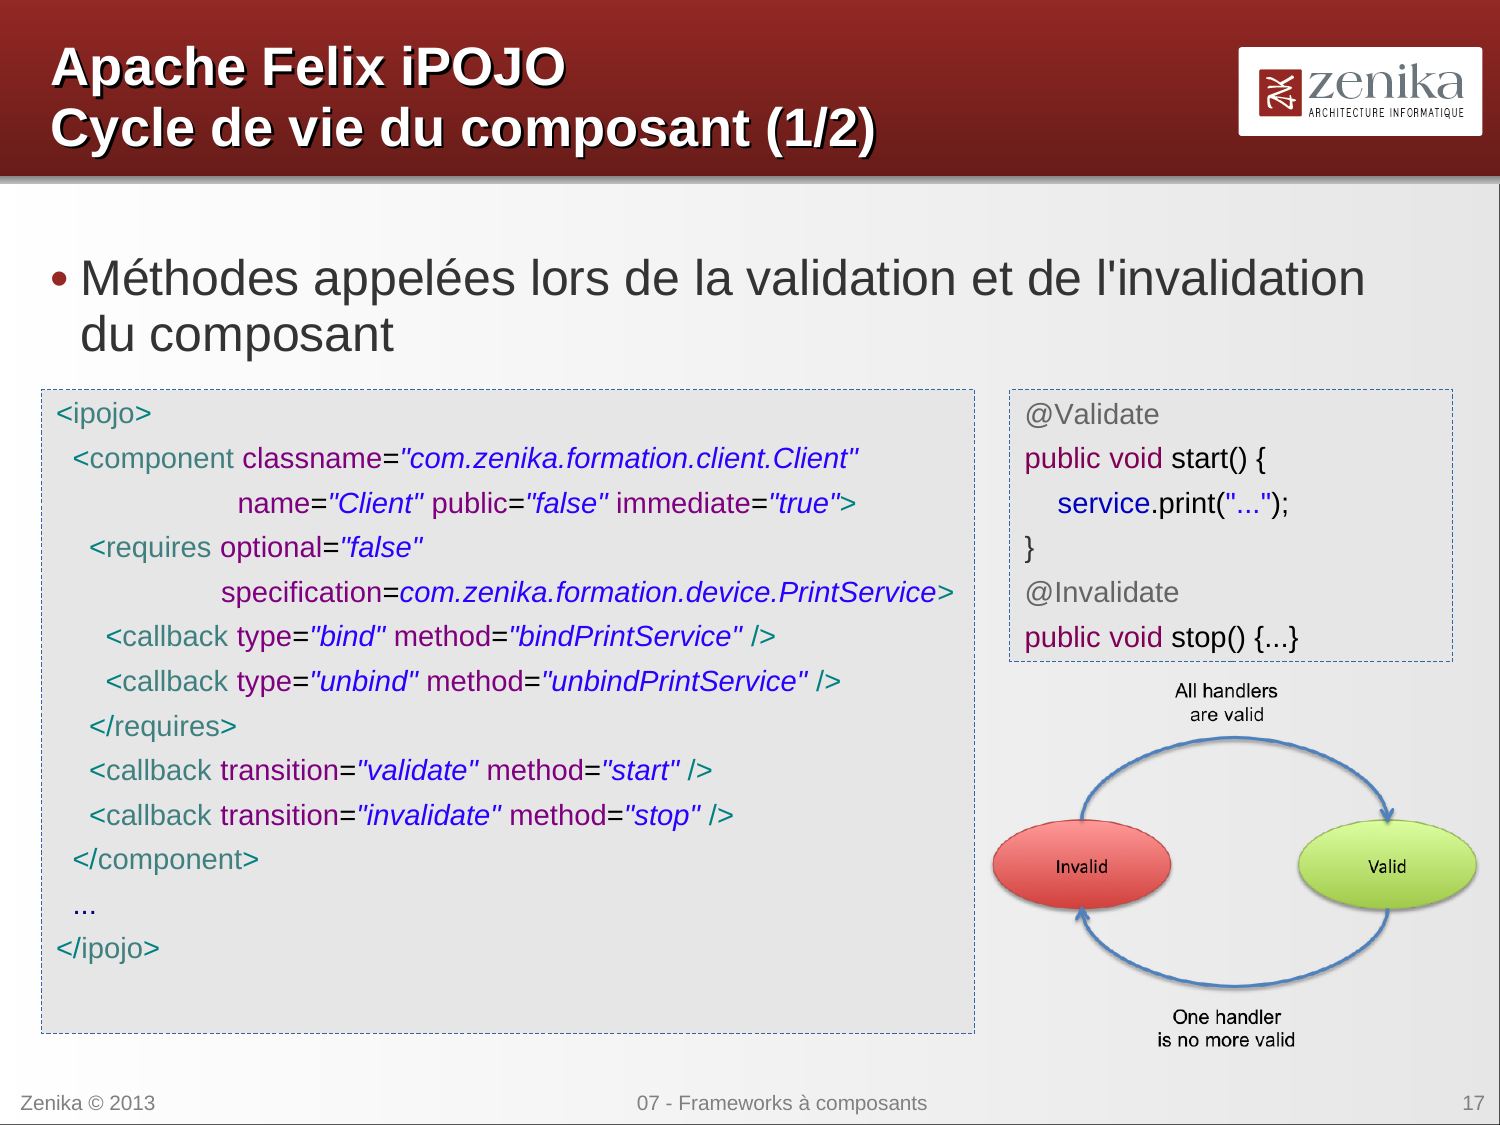

# Apache Felix iPOJO Cycle de vie du composant (1/2)
Méthodes appelées lors de la validation et de l'invalidation du composant
<ipojo>
 <component classname="com.zenika.formation.client.Client"
 name="Client" public="false" immediate="true">
 <requires optional="false"
 specification=com.zenika.formation.device.PrintService>
 <callback type="bind" method="bindPrintService" />
 <callback type="unbind" method="unbindPrintService" />
 </requires>
 <callback transition="validate" method="start" />
 <callback transition="invalidate" method="stop" />
 </component>
 ...
</ipojo>
@Validate
public void start() {
 service.print("...");
}
@Invalidate
public void stop() {...}